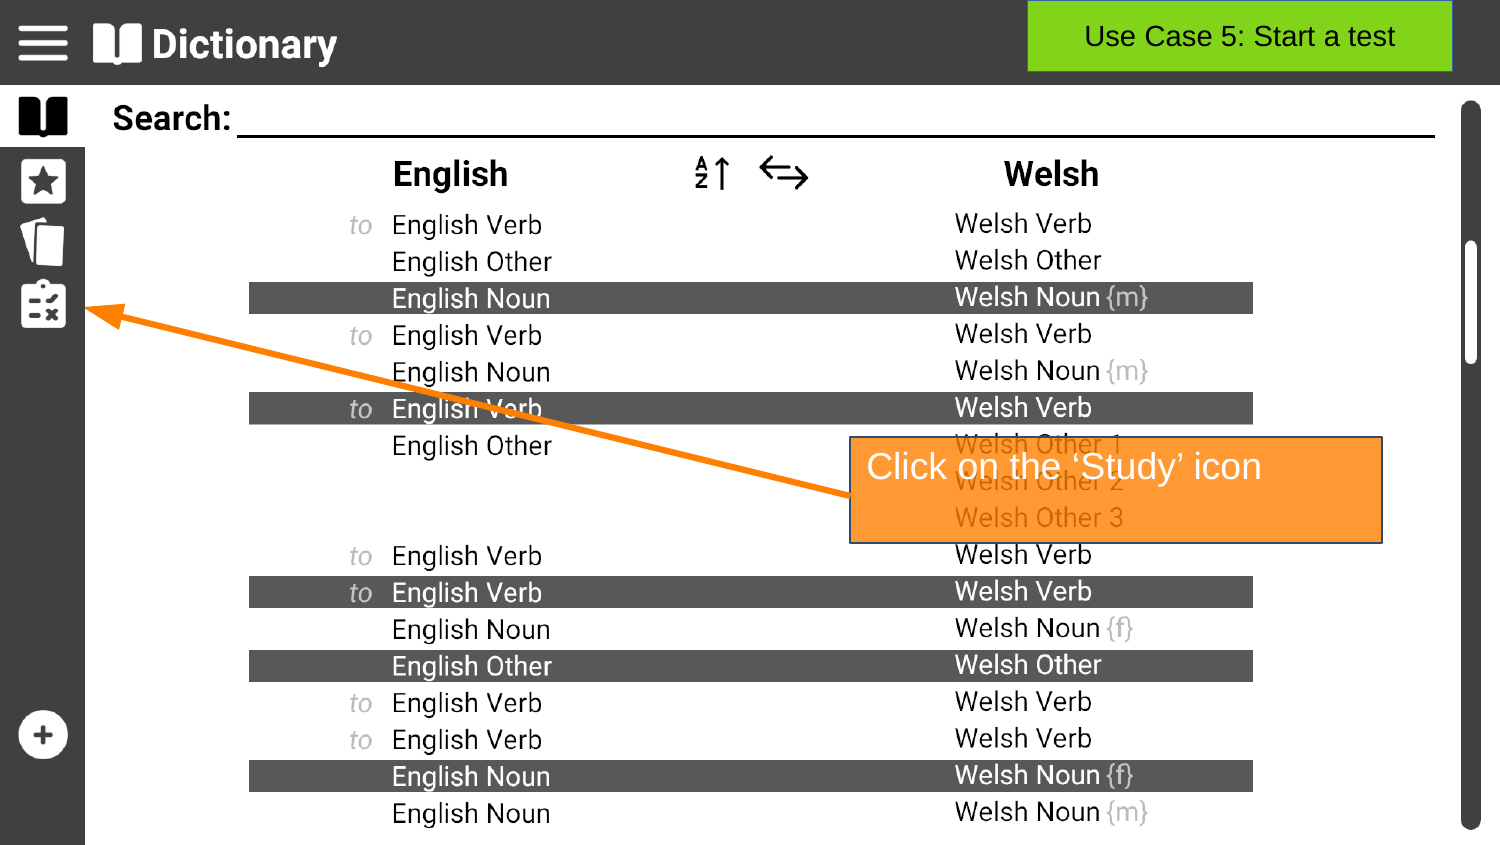

Use Case 5: Start a test
Click on the ‘Study’ icon